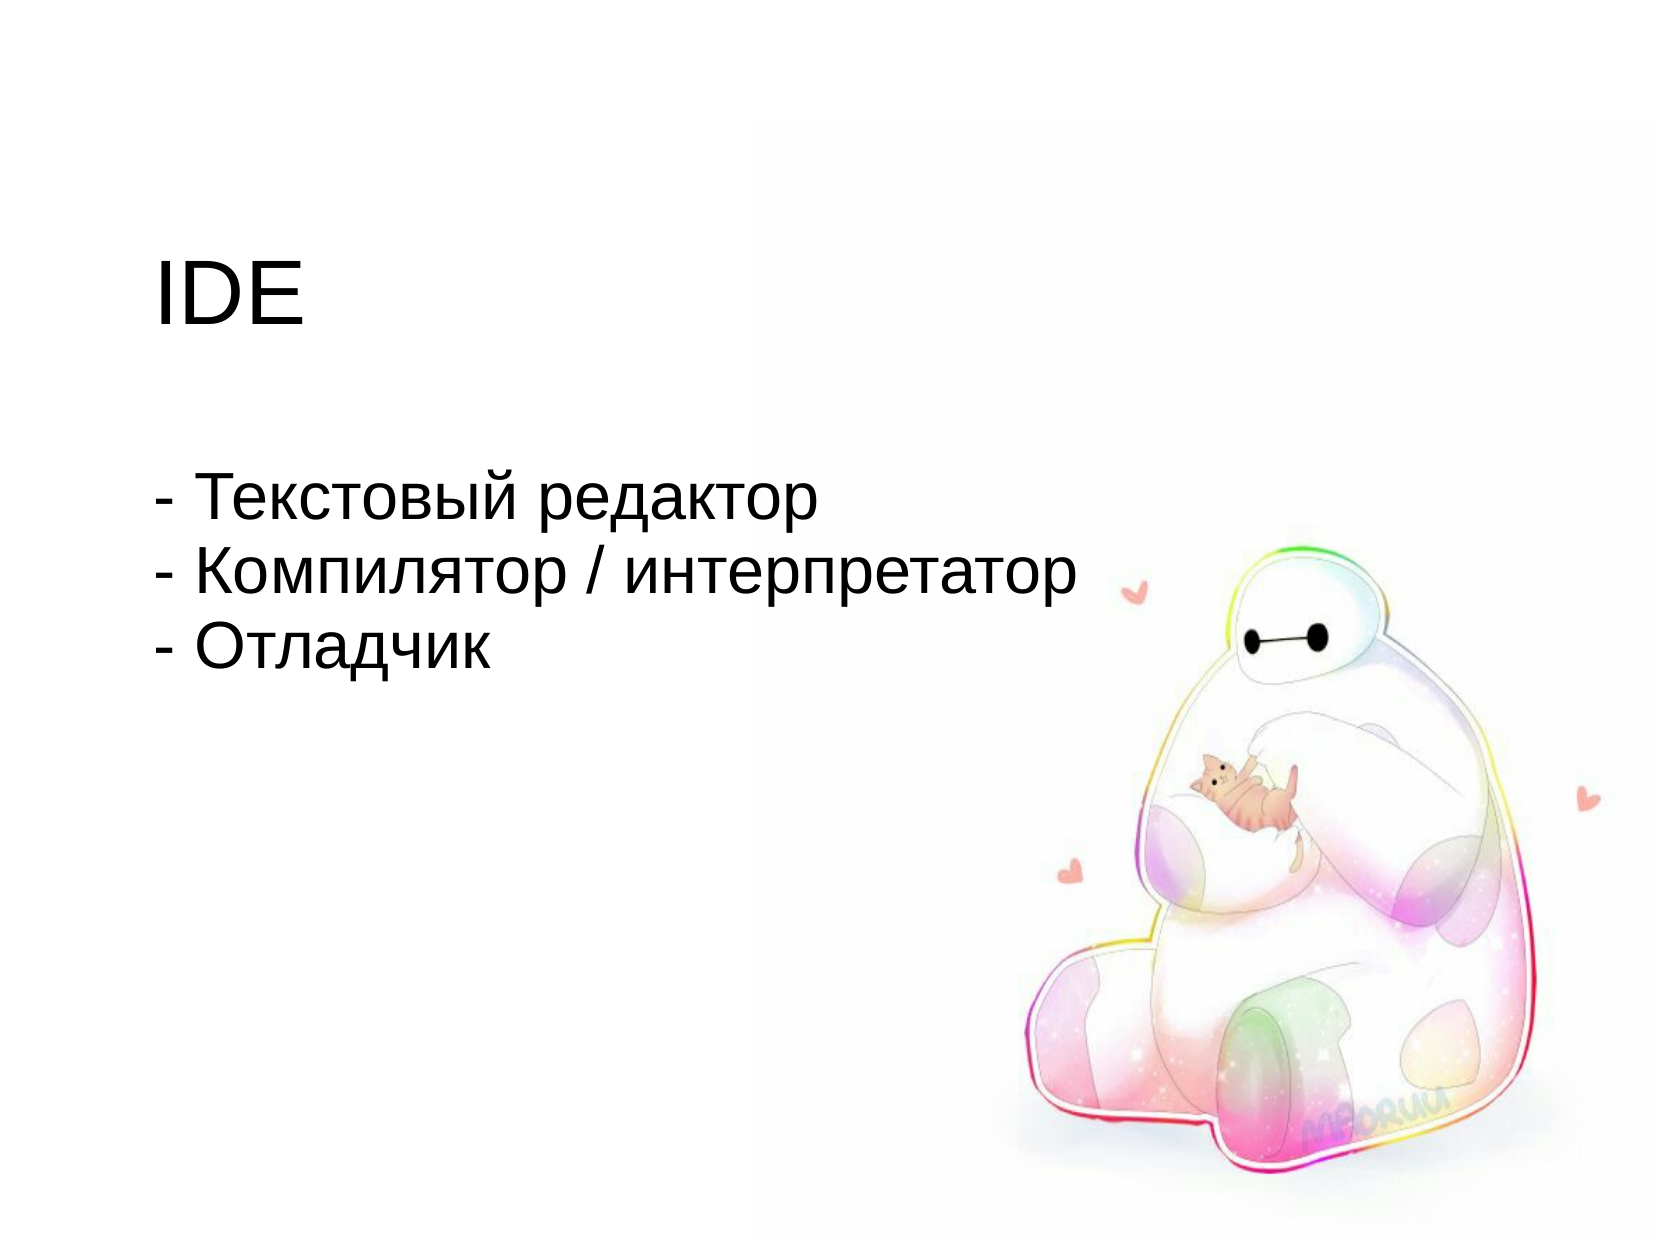

# IDE
- Текстовый редактор
- Компилятор / интерпретатор
- Отладчик